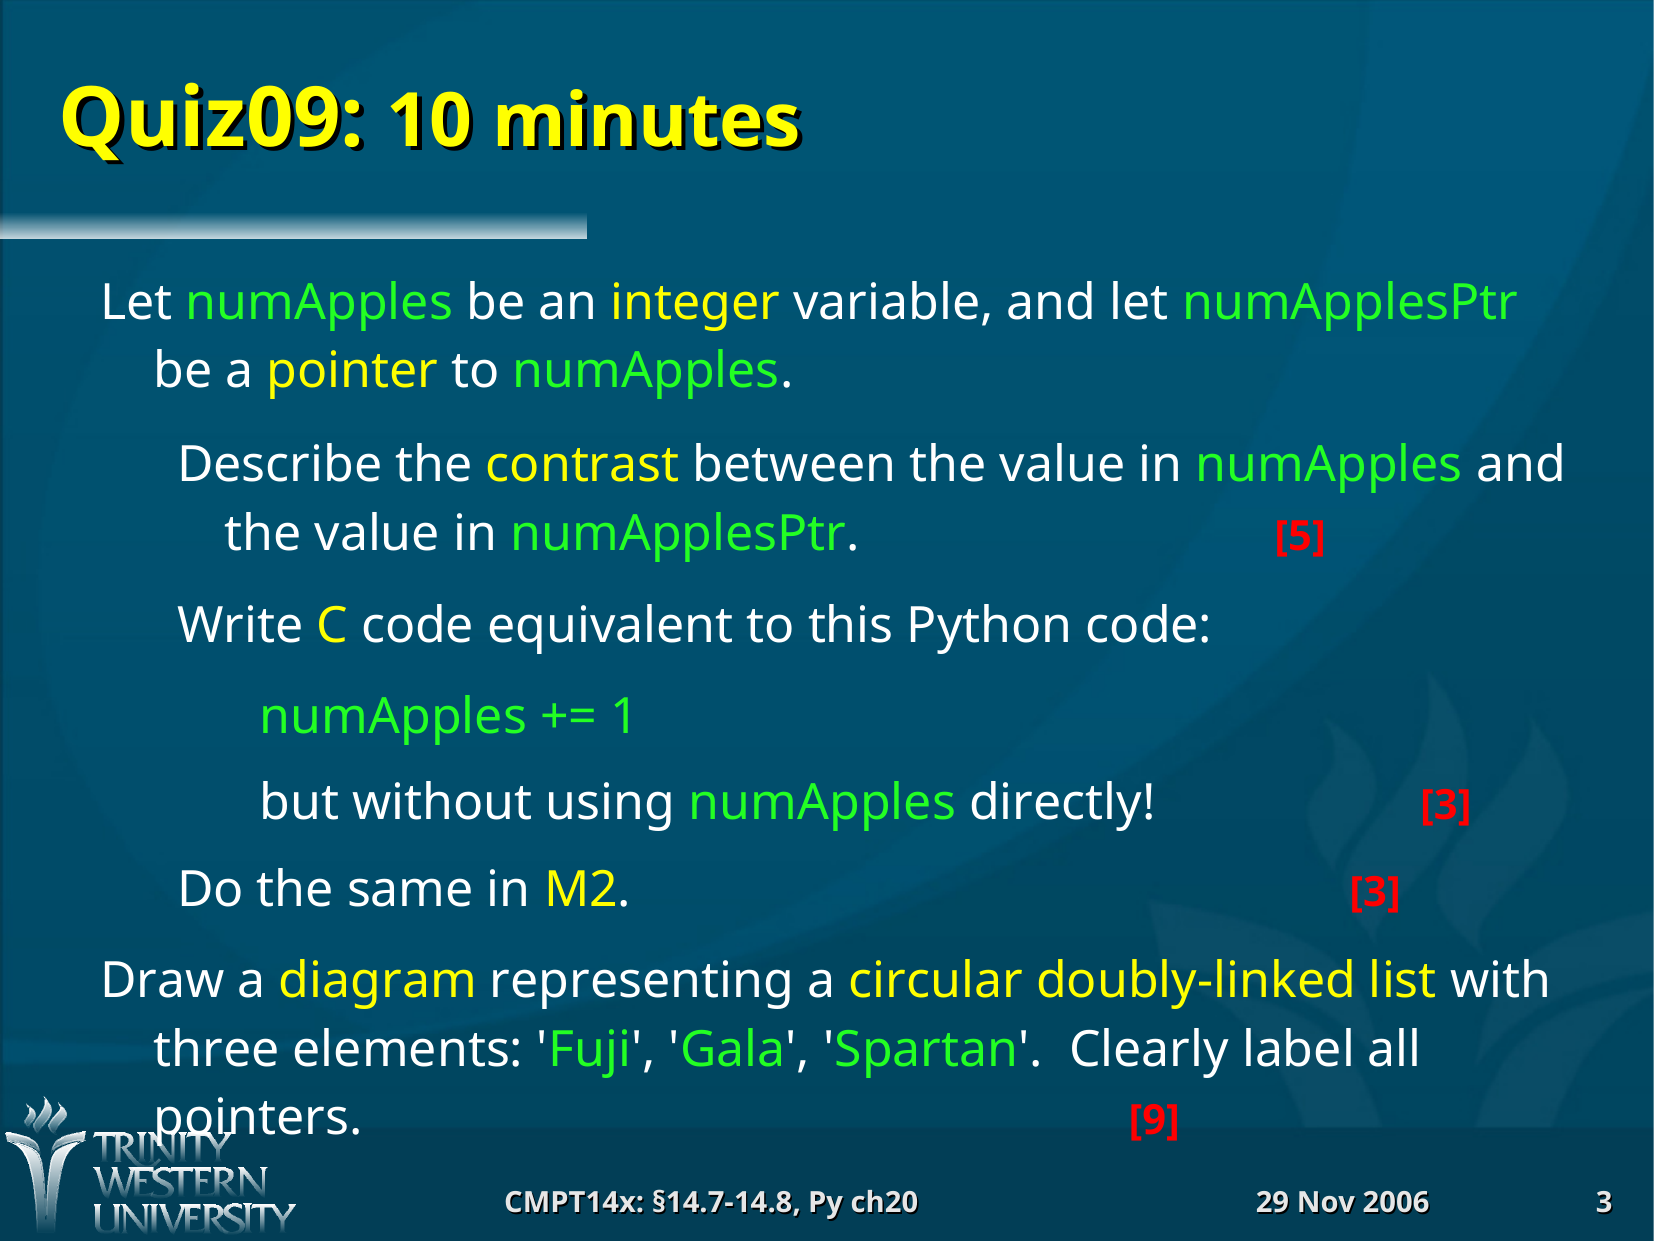

# Quiz09: 10 minutes
Let numApples be an integer variable, and let numApplesPtr be a pointer to numApples.
Describe the contrast between the value in numApples and the value in numApplesPtr.						[5]
Write C code equivalent to this Python code:
numApples += 1
but without using numApples directly!				[3]
Do the same in M2.										[3]
Draw a diagram representing a circular doubly-linked list with three elements: 'Fuji', 'Gala', 'Spartan'. Clearly label all pointers.											[9]
CMPT14x: §14.7-14.8, Py ch20
29 Nov 2006
3